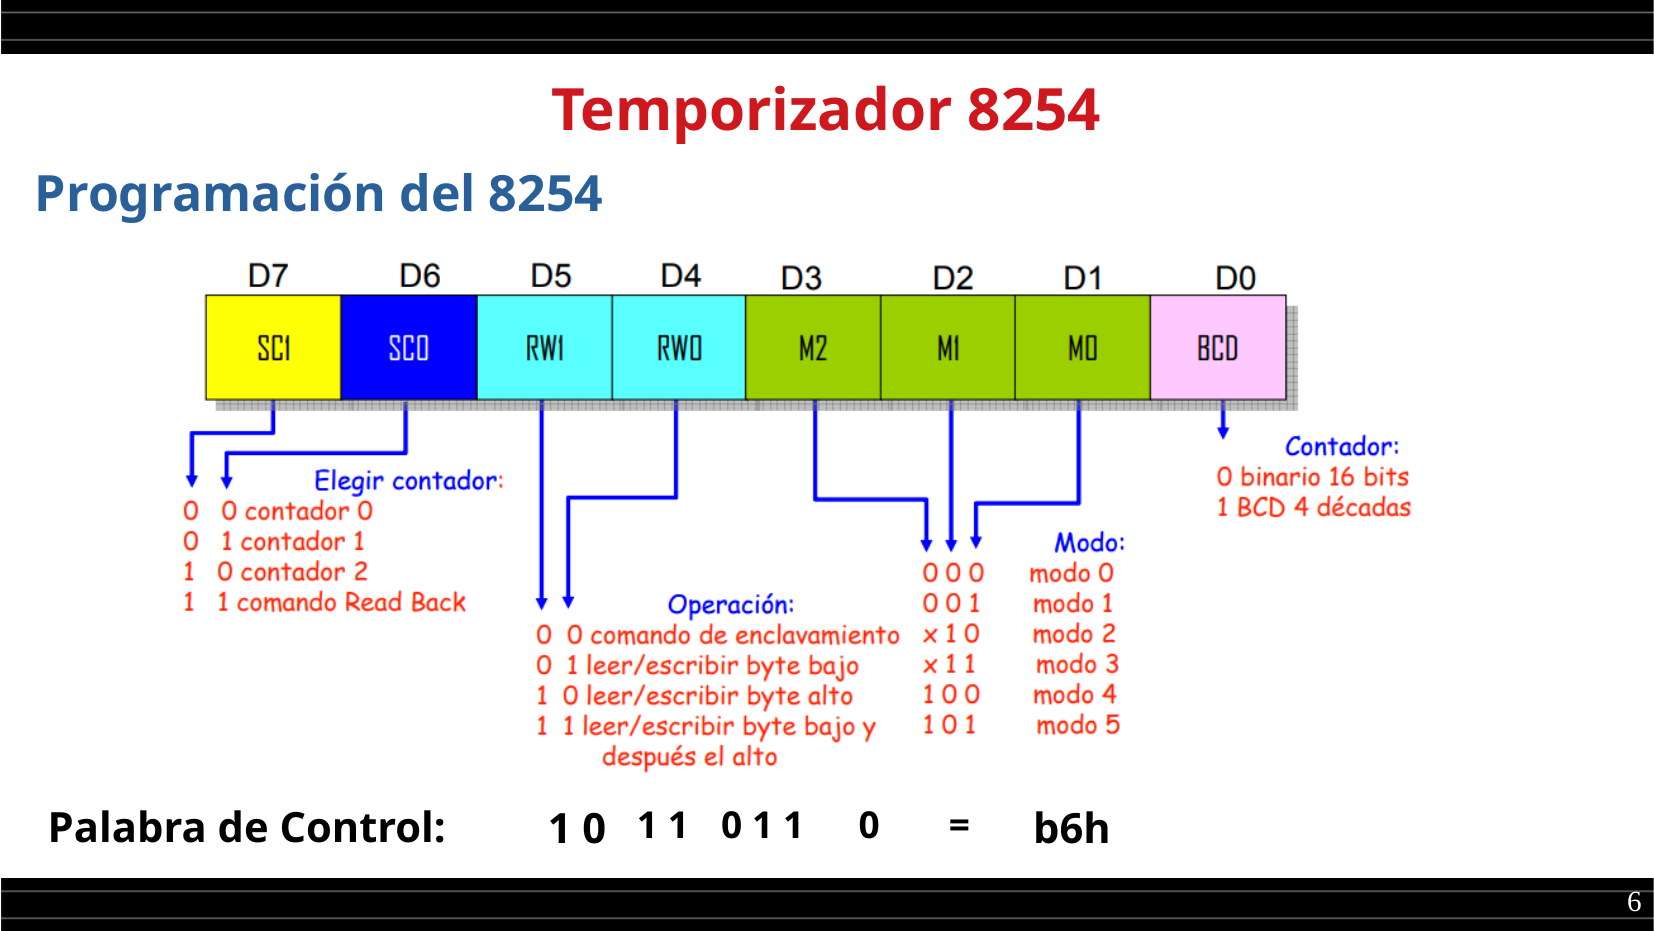

Temporizador 8254
# Programación del 8254
Palabra de Control:
1 0
1 1
0 1 1
0
=
b6h